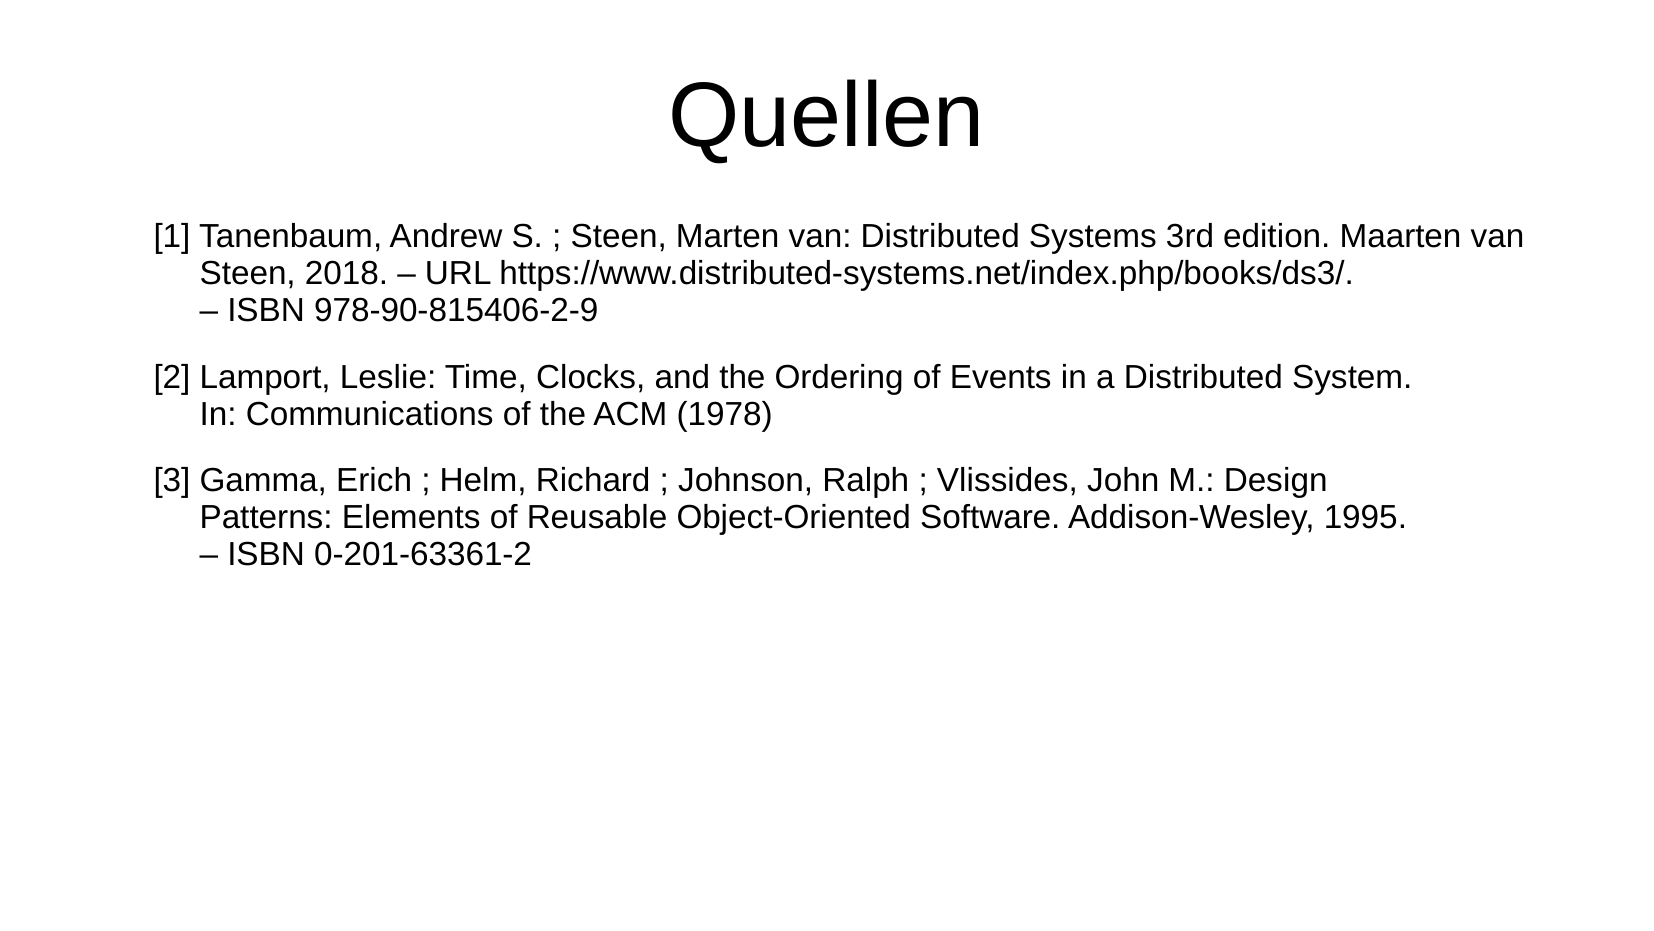

# Quellen
[1] Tanenbaum, Andrew S. ; Steen, Marten van: Distributed Systems 3rd edition. Maarten van Steen, 2018. – URL https://www.distributed-systems.net/index.php/books/ds3/.
 – ISBN 978-90-815406-2-9
[2] Lamport, Leslie: Time, Clocks, and the Ordering of Events in a Distributed System.
 In: Communications of the ACM (1978)
[3] Gamma, Erich ; Helm, Richard ; Johnson, Ralph ; Vlissides, John M.: Design
 Patterns: Elements of Reusable Object-Oriented Software. Addison-Wesley, 1995.
 – ISBN 0-201-63361-2